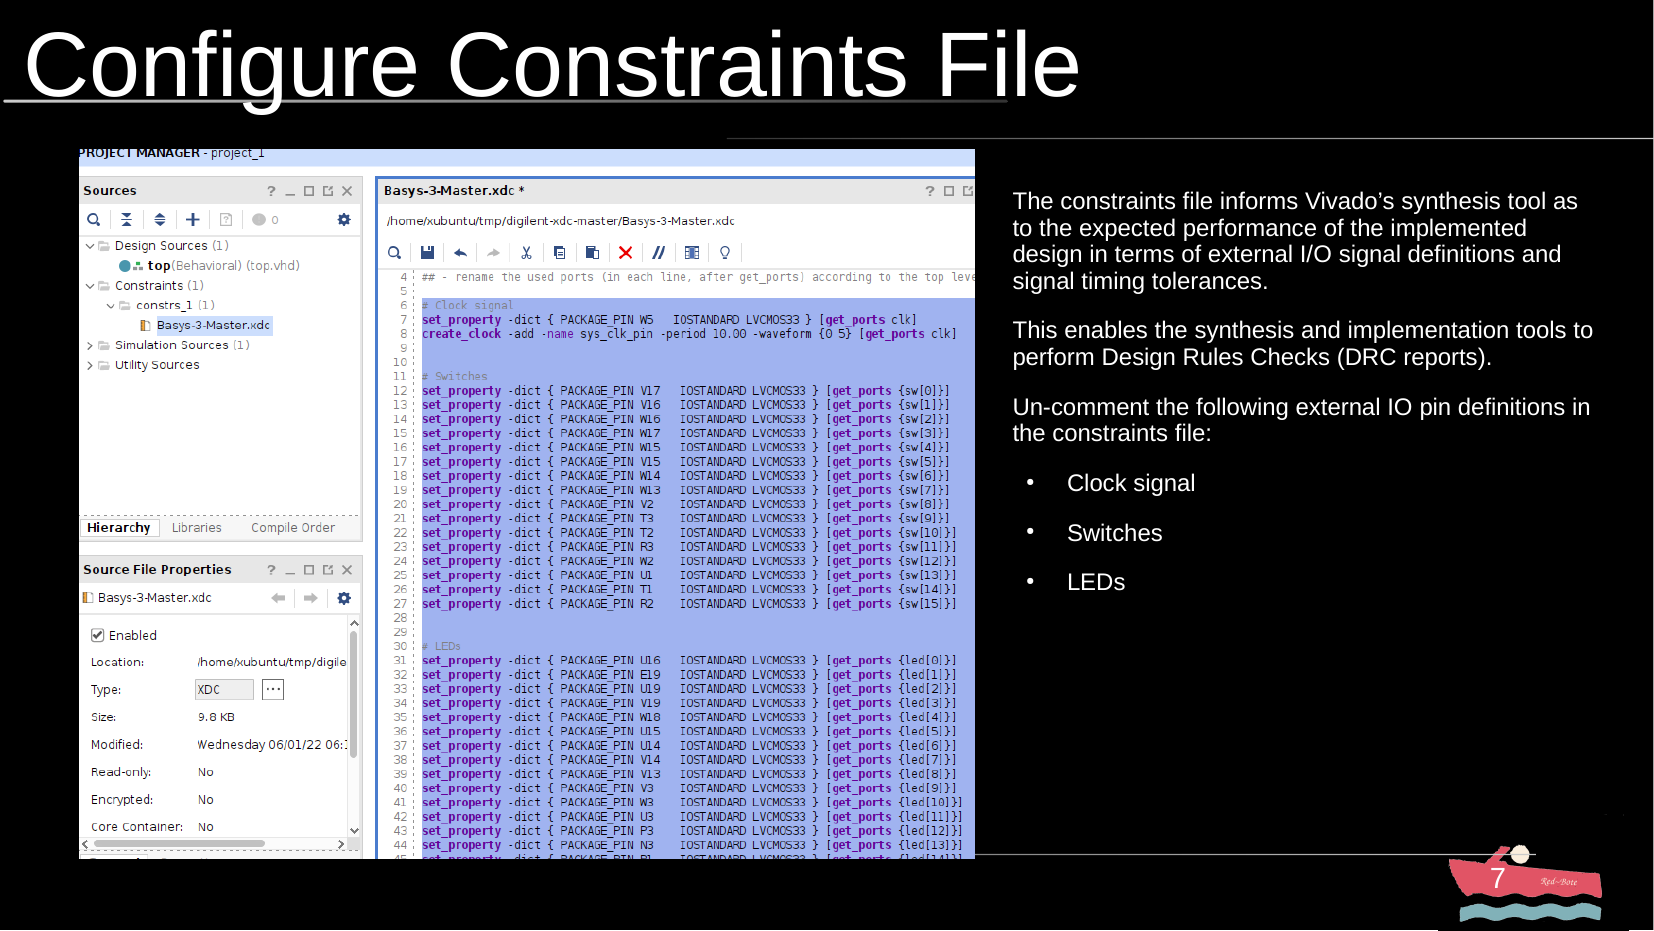

# Configure Constraints File
The constraints file informs Vivado’s synthesis tool as to the expected performance of the implemented design in terms of external I/O signal definitions and signal timing tolerances.
This enables the synthesis and implementation tools to perform Design Rules Checks (DRC reports).
Un-comment the following external IO pin definitions in the constraints file:
Clock signal
Switches
LEDs
7